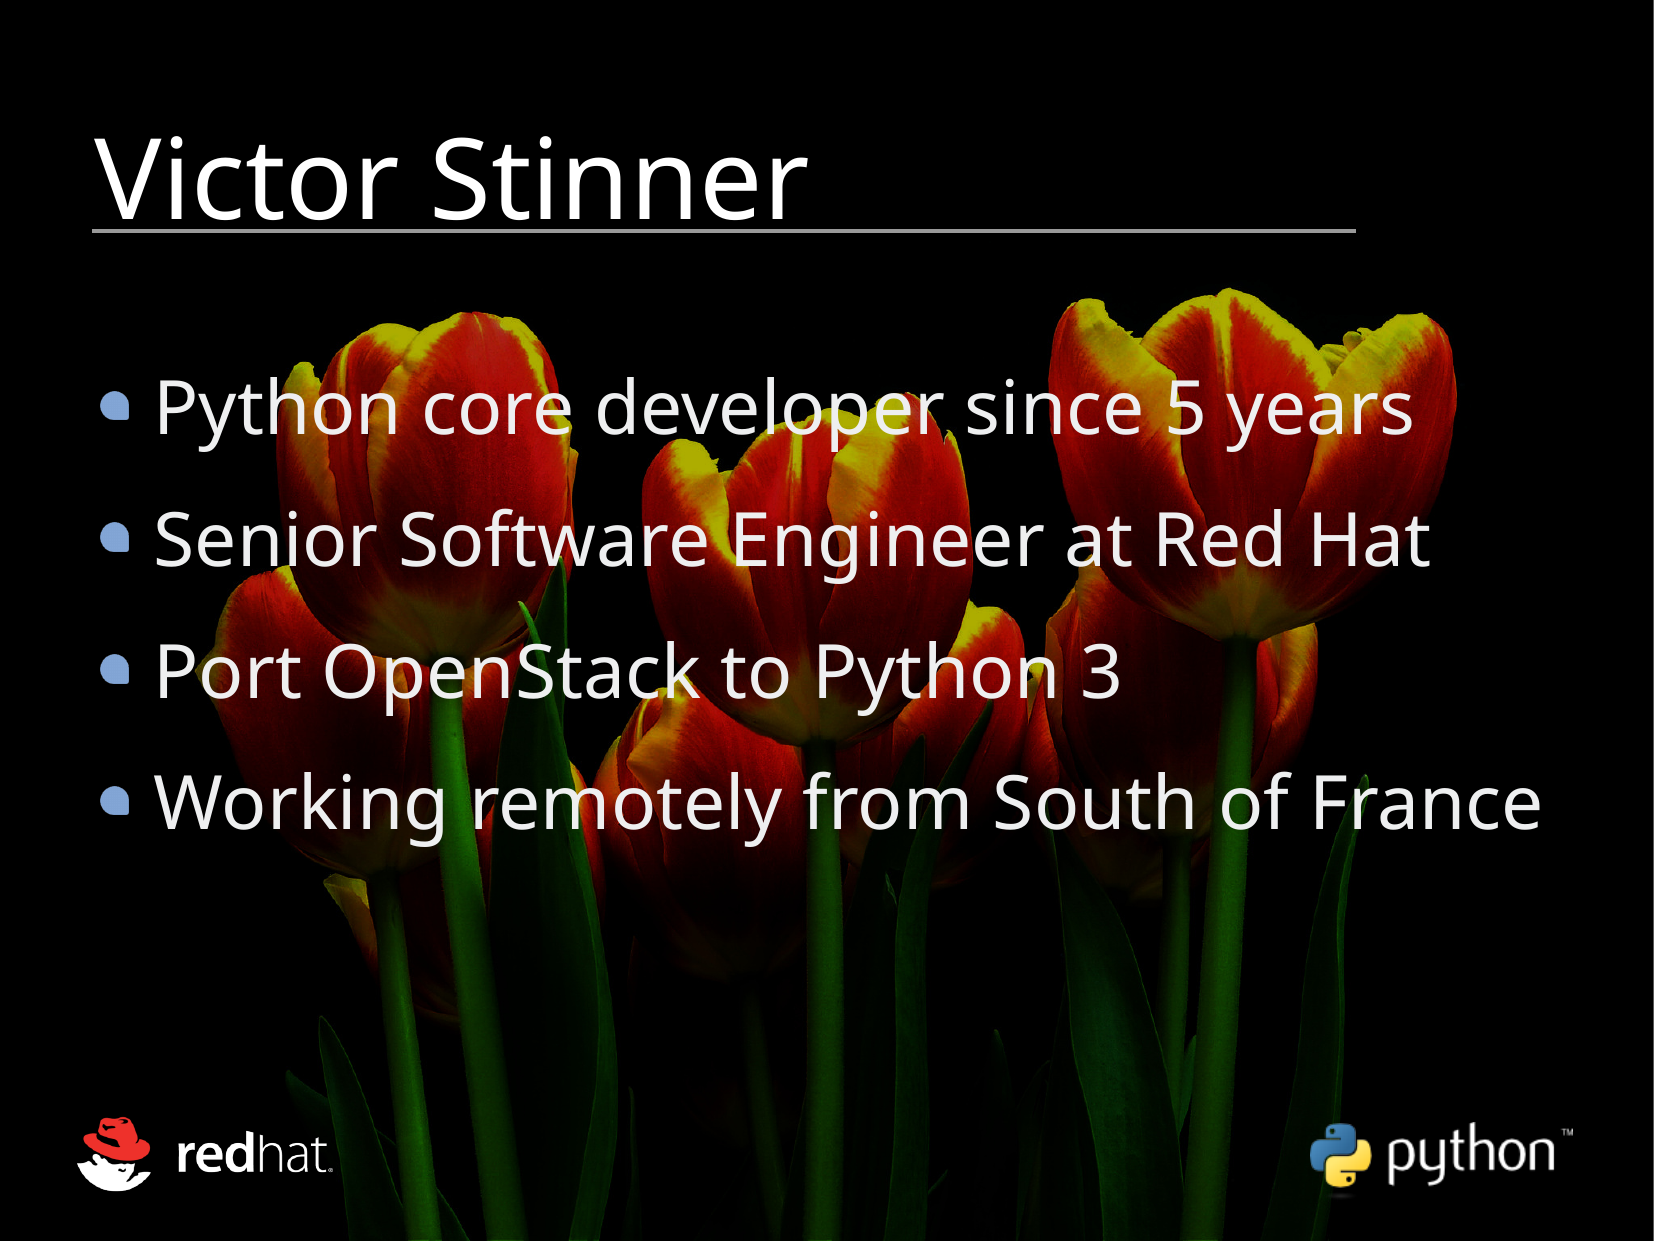

Victor Stinner
# Python core developer since 5 years
Senior Software Engineer at Red Hat
Port OpenStack to Python 3
Working remotely from South of France